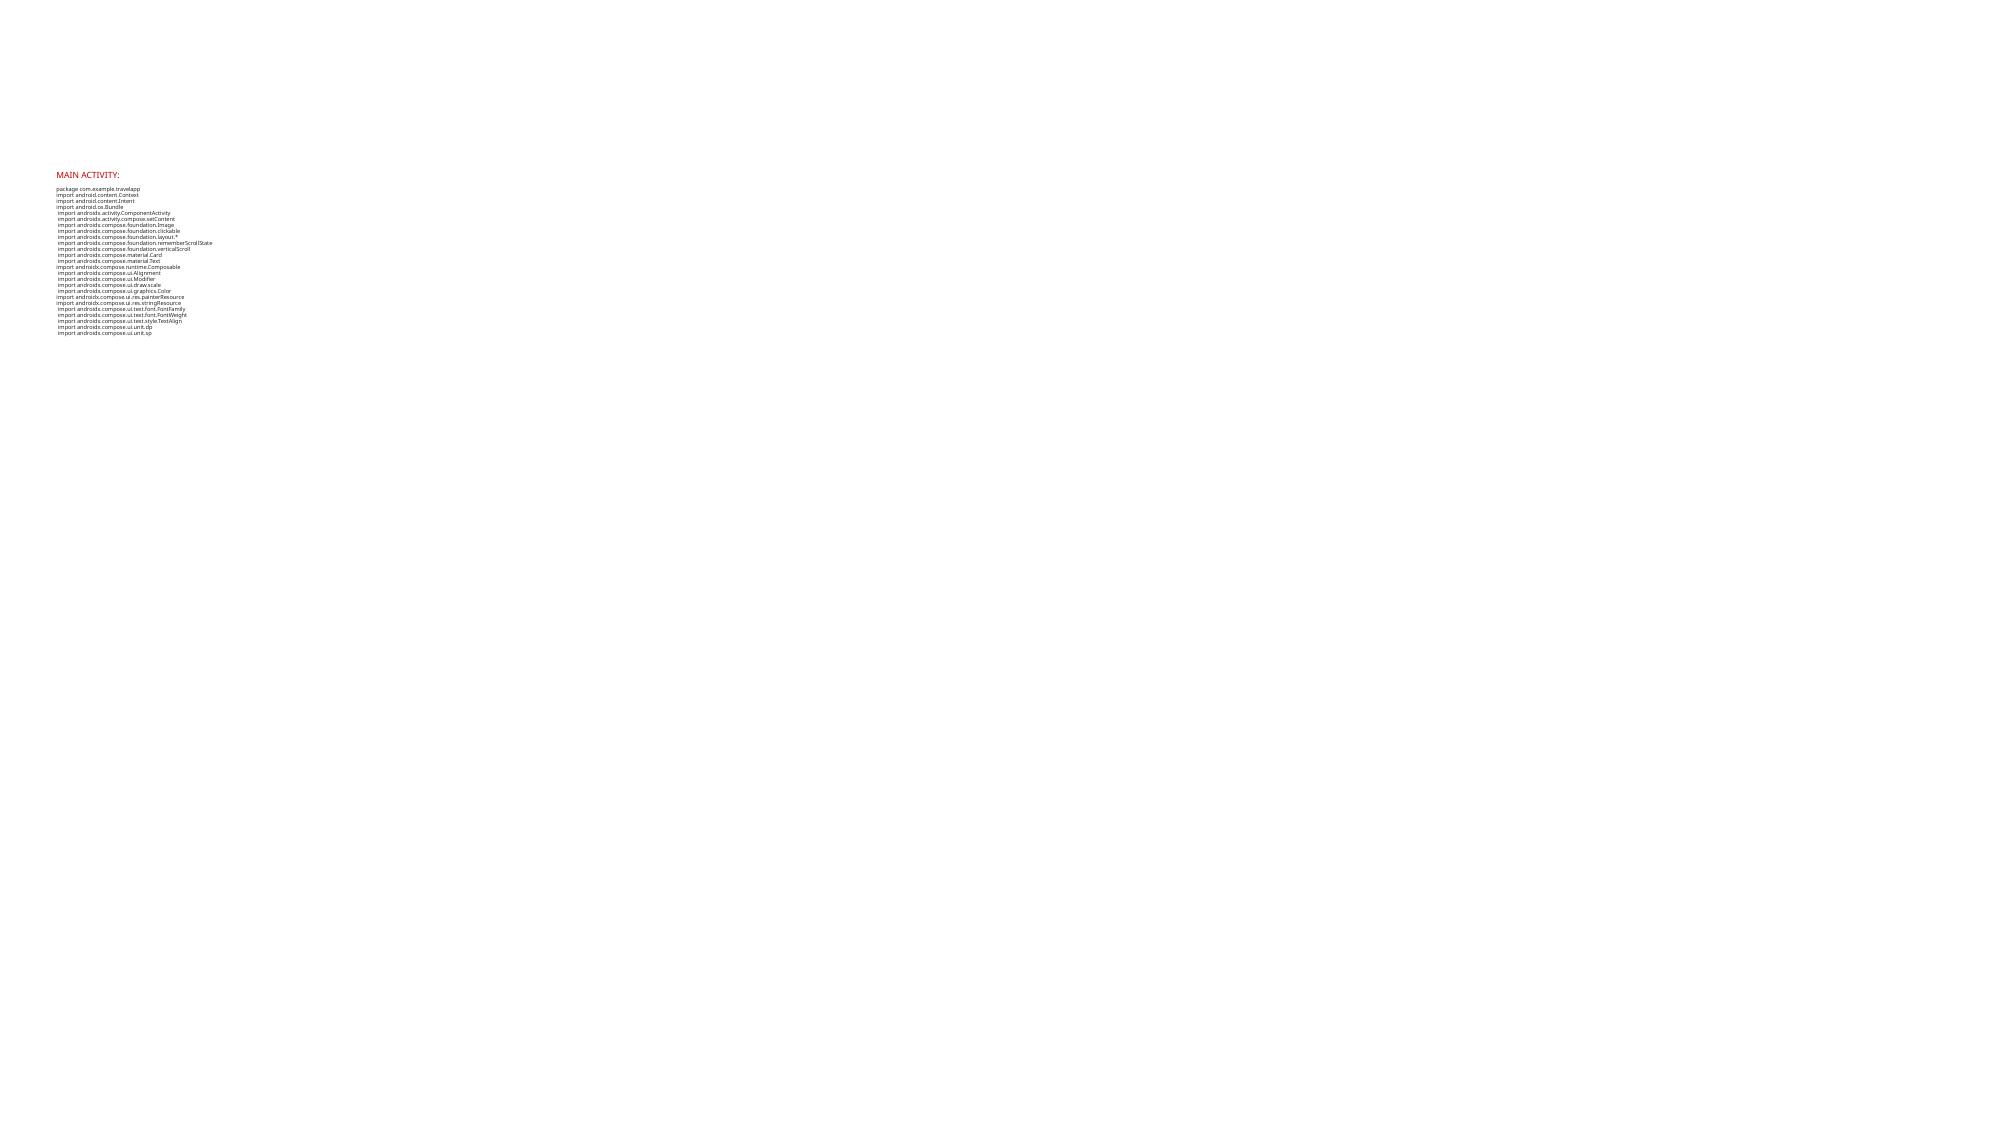

# MAIN ACTIVITY: package com.example.travelapp  import android.content.Context import android.content.Intent import android.os.Bundle  import androidx.activity.ComponentActivity  import androidx.activity.compose.setContent  import androidx.compose.foundation.Image  import androidx.compose.foundation.clickable  import androidx.compose.foundation.layout.*  import androidx.compose.foundation.rememberScrollState  import androidx.compose.foundation.verticalScroll  import androidx.compose.material.Card  import androidx.compose.material.Text import androidx.compose.runtime.Composable  import androidx.compose.ui.Alignment  import androidx.compose.ui.Modifier  import androidx.compose.ui.draw.scale  import androidx.compose.ui.graphics.Color import androidx.compose.ui.res.painterResource import androidx.compose.ui.res.stringResource  import androidx.compose.ui.text.font.FontFamily  import androidx.compose.ui.text.font.FontWeight  import androidx.compose.ui.text.style.TextAlign  import androidx.compose.ui.unit.dp  import androidx.compose.ui.unit.sp